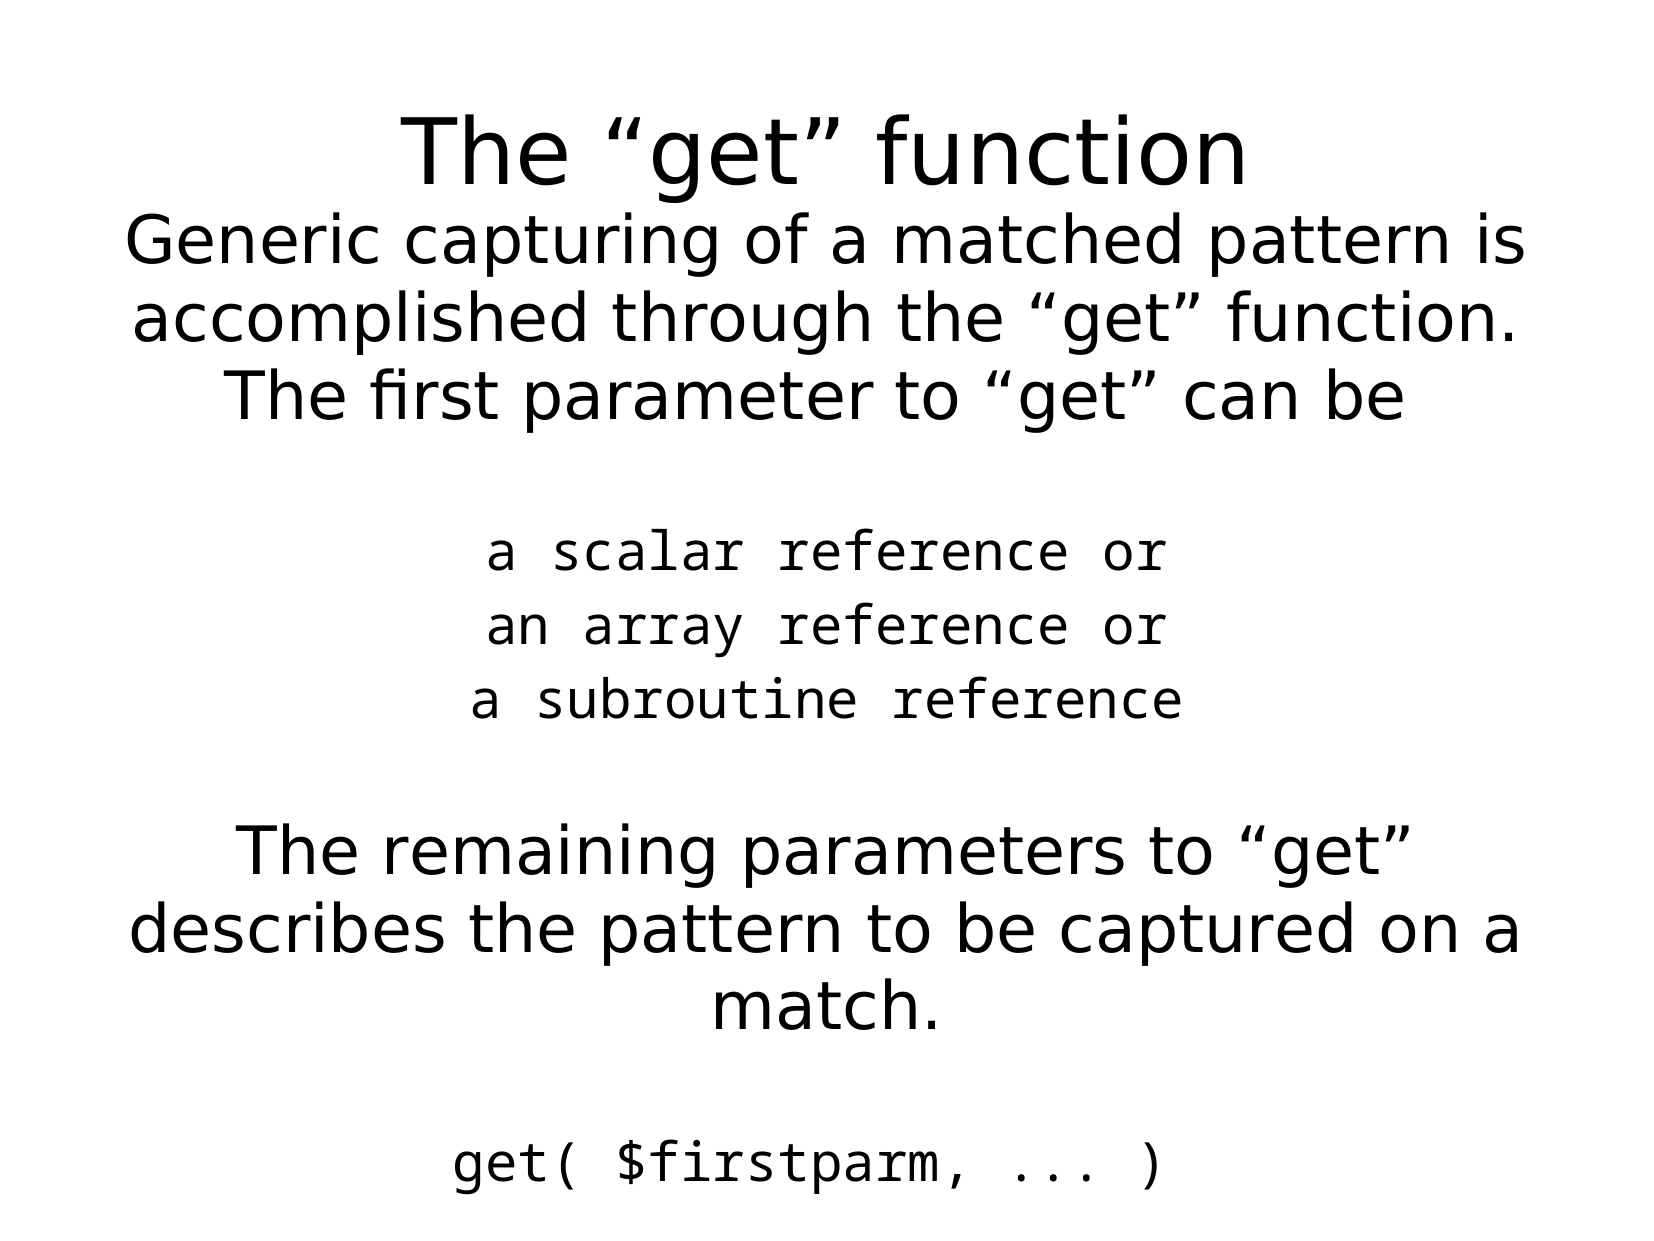

# The “get” function
Generic capturing of a matched pattern is accomplished through the “get” function.
The first parameter to “get” can be
a scalar reference or
an array reference or
a subroutine reference
The remaining parameters to “get” describes the pattern to be captured on a match.
get( $firstparm, ... )